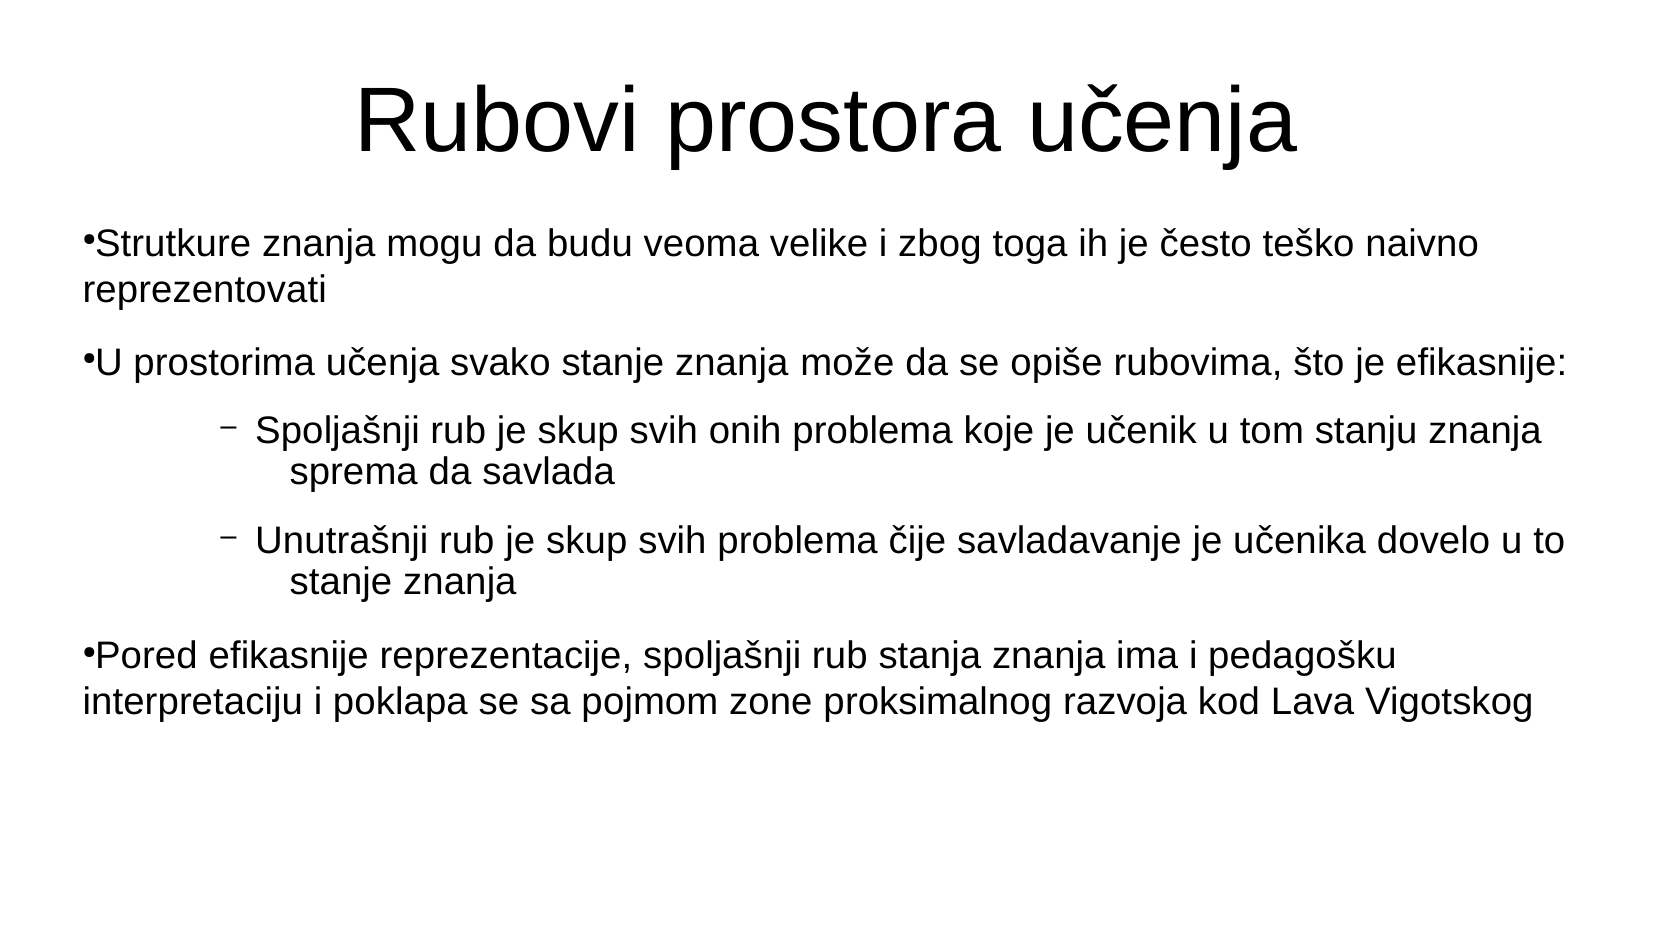

# Rubovi prostora učenja
Strutkure znanja mogu da budu veoma velike i zbog toga ih je često teško naivno reprezentovati
U prostorima učenja svako stanje znanja može da se opiše rubovima, što je efikasnije:
Spoljašnji rub je skup svih onih problema koje je učenik u tom stanju znanja sprema da savlada
Unutrašnji rub je skup svih problema čije savladavanje je učenika dovelo u to stanje znanja
Pored efikasnije reprezentacije, spoljašnji rub stanja znanja ima i pedagošku interpretaciju i poklapa se sa pojmom zone proksimalnog razvoja kod Lava Vigotskog